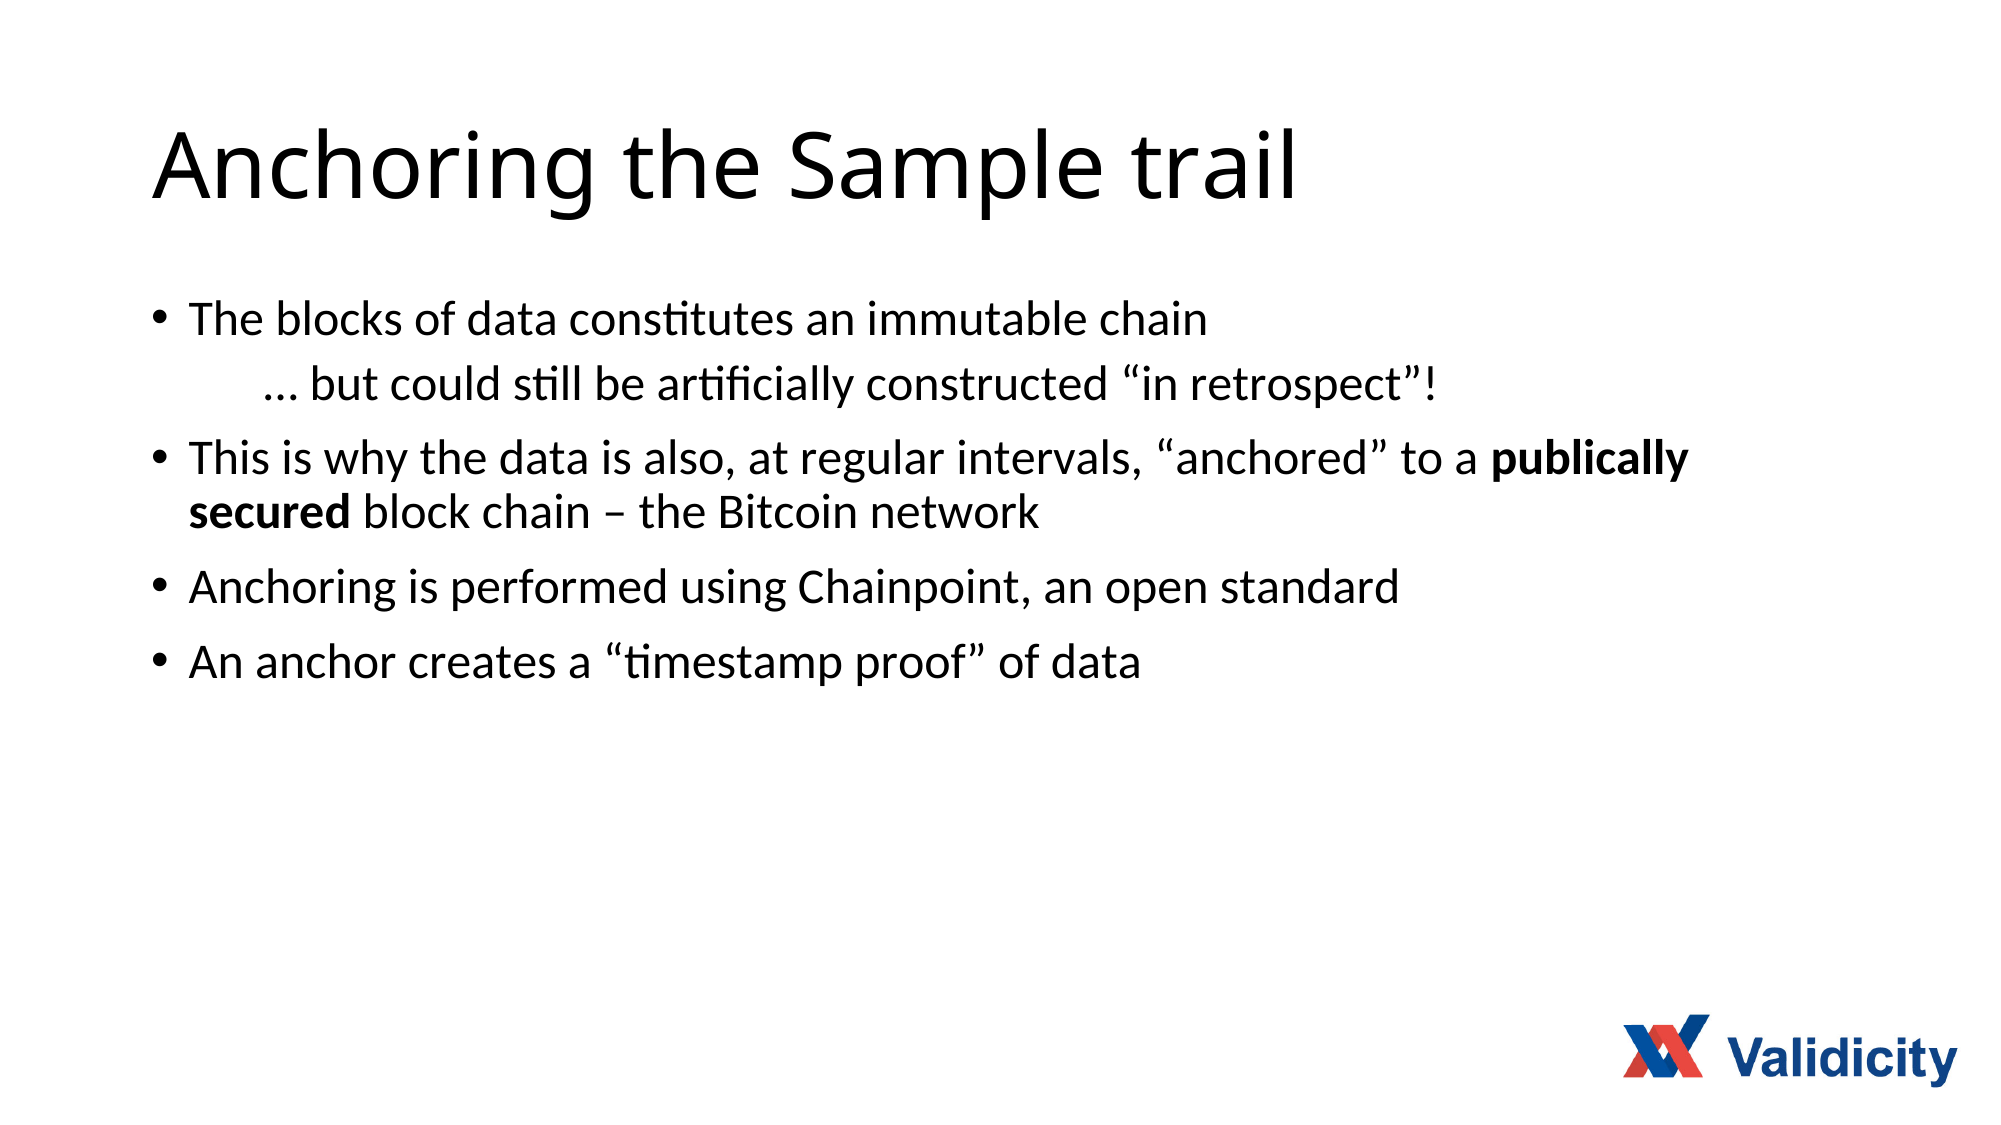

# Anchoring the Sample trail
The blocks of data constitutes an immutable chain
… but could still be artificially constructed “in retrospect”!
This is why the data is also, at regular intervals, “anchored” to a publically secured block chain – the Bitcoin network
Anchoring is performed using Chainpoint, an open standard
An anchor creates a “timestamp proof” of data